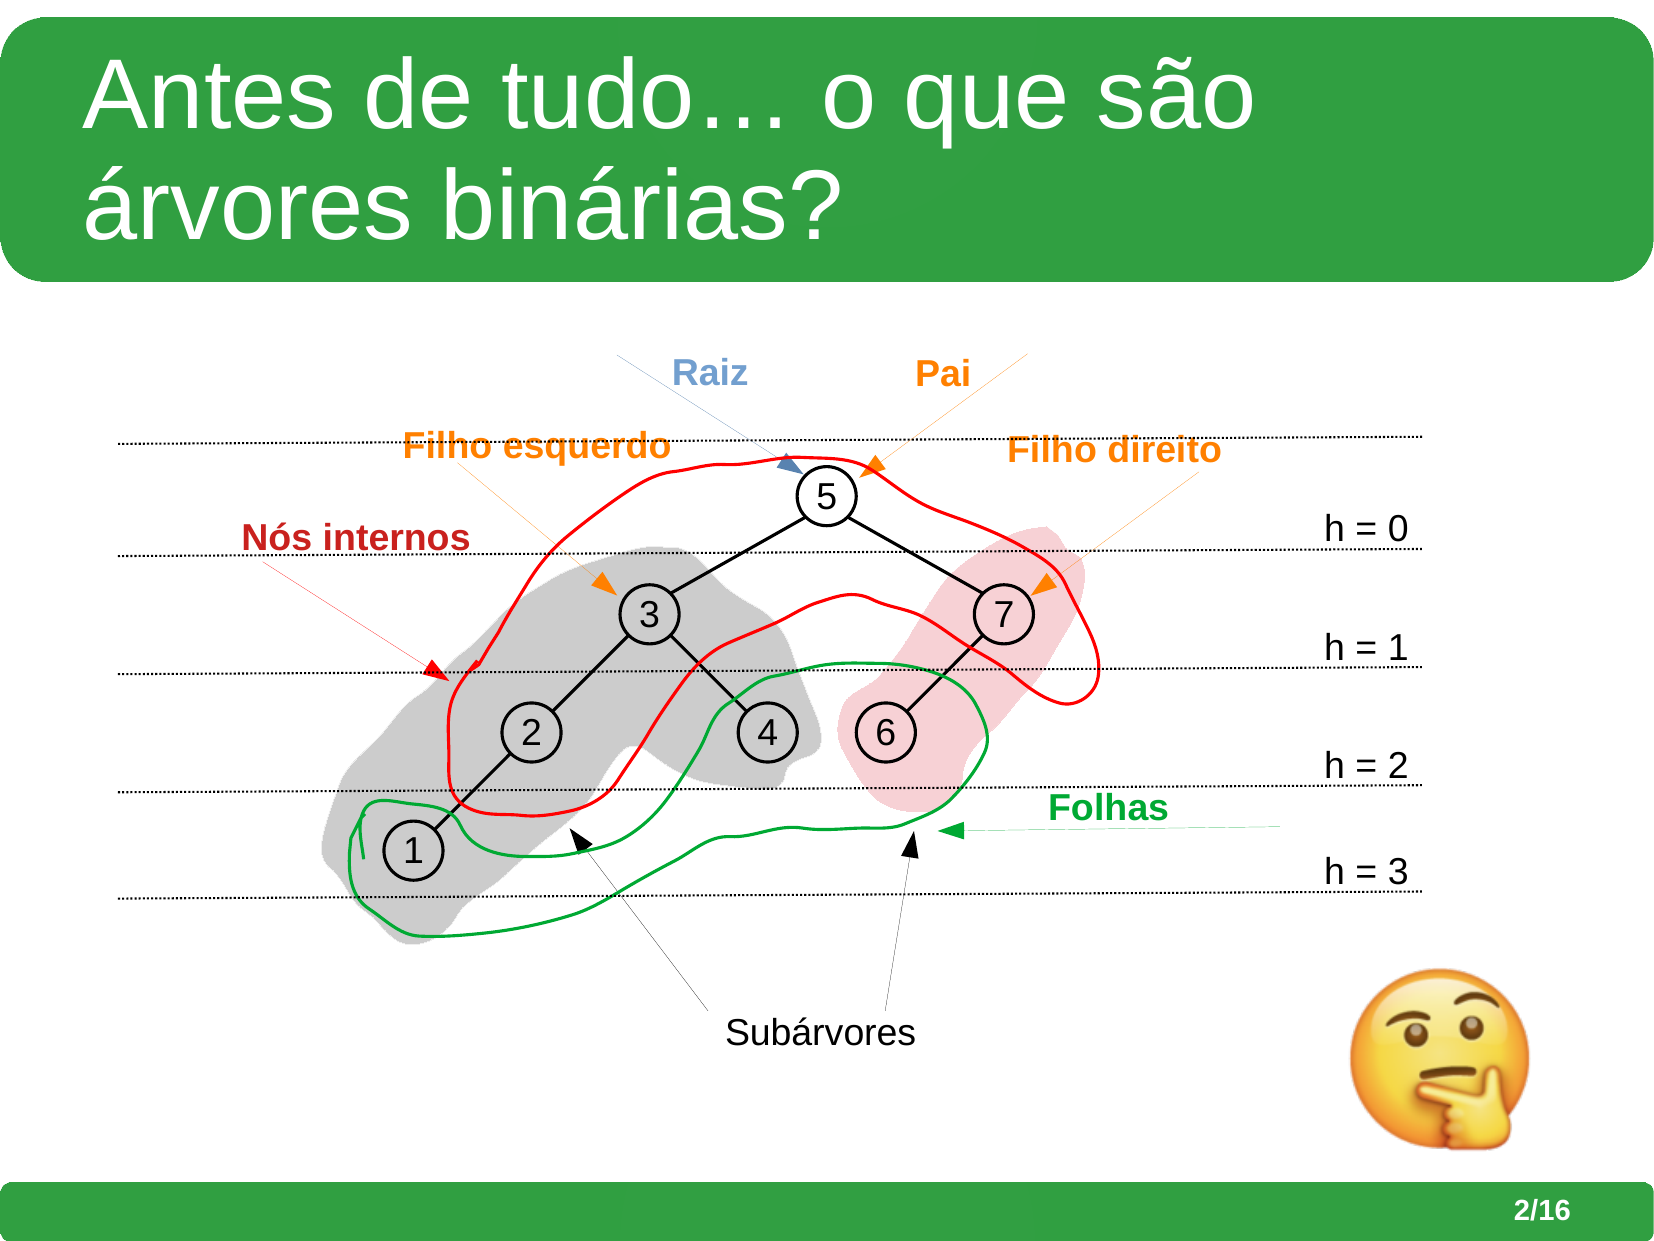

# Antes de tudo… o que são árvores binárias?
h = 0
h = 1
h = 2
h = 3
5
3
7
2
4
6
1
Subárvores
2